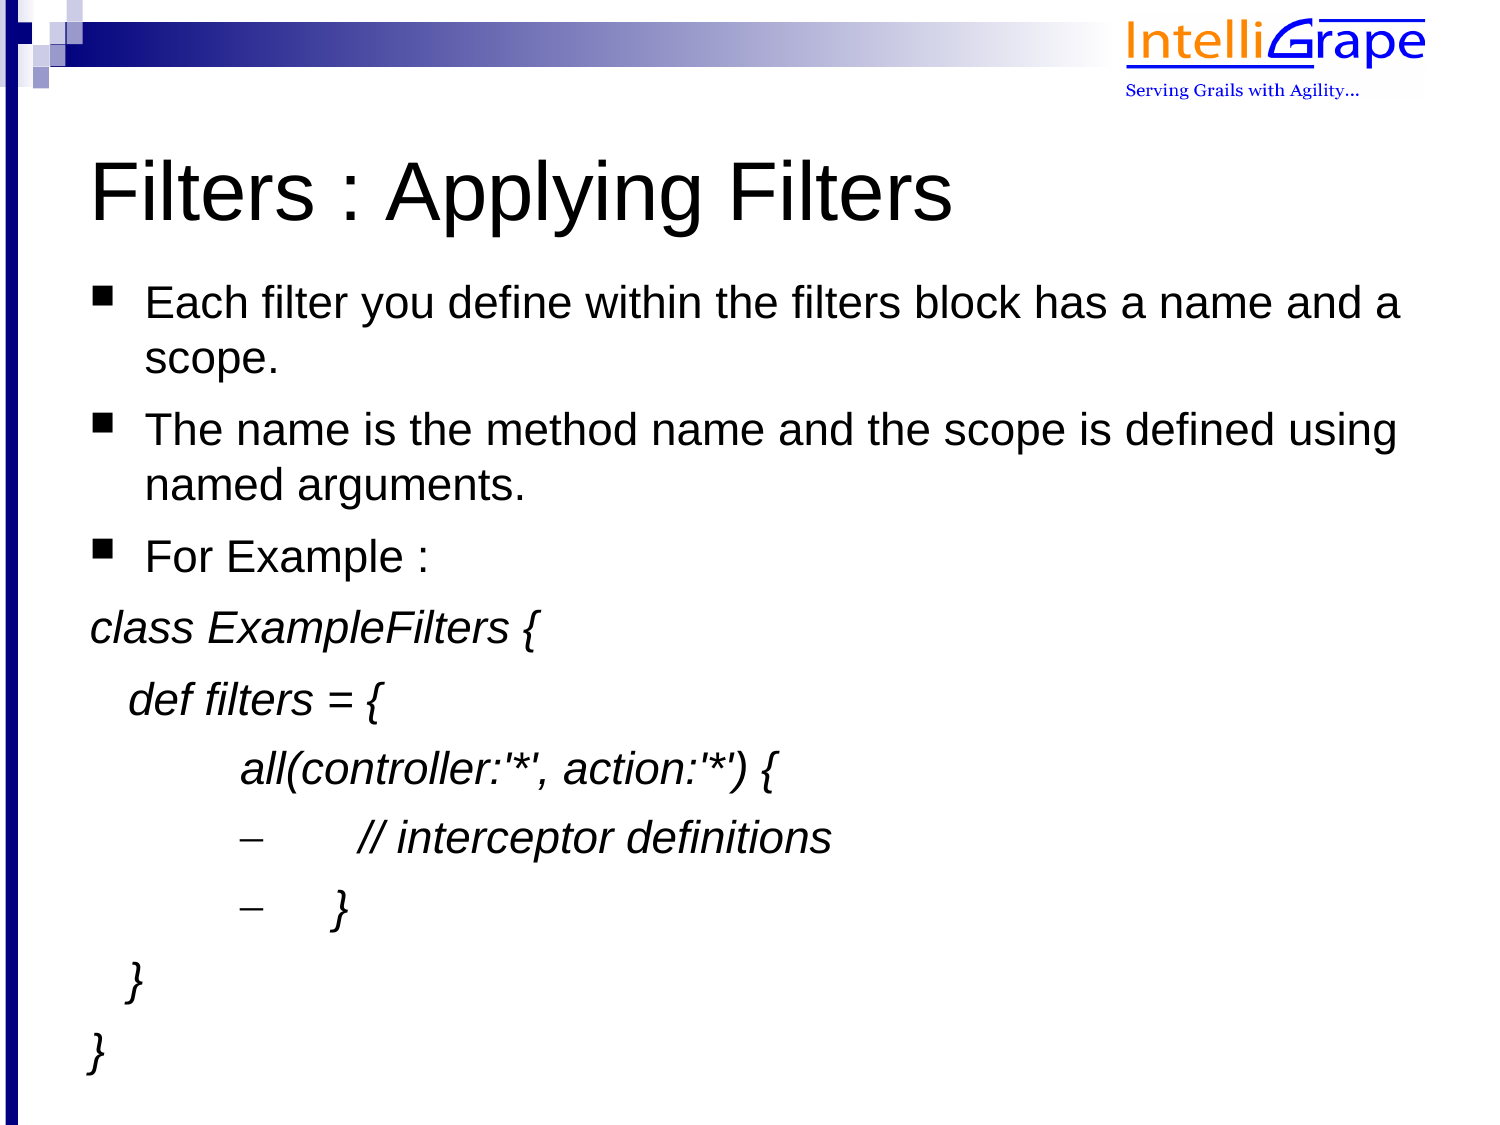

# Filters : Applying Filters
Each filter you define within the filters block has a name and a scope.
The name is the method name and the scope is defined using named arguments.
For Example :
class ExampleFilters {
 def filters = {
all(controller:'*', action:'*') {
 // interceptor definitions
}
 }
}